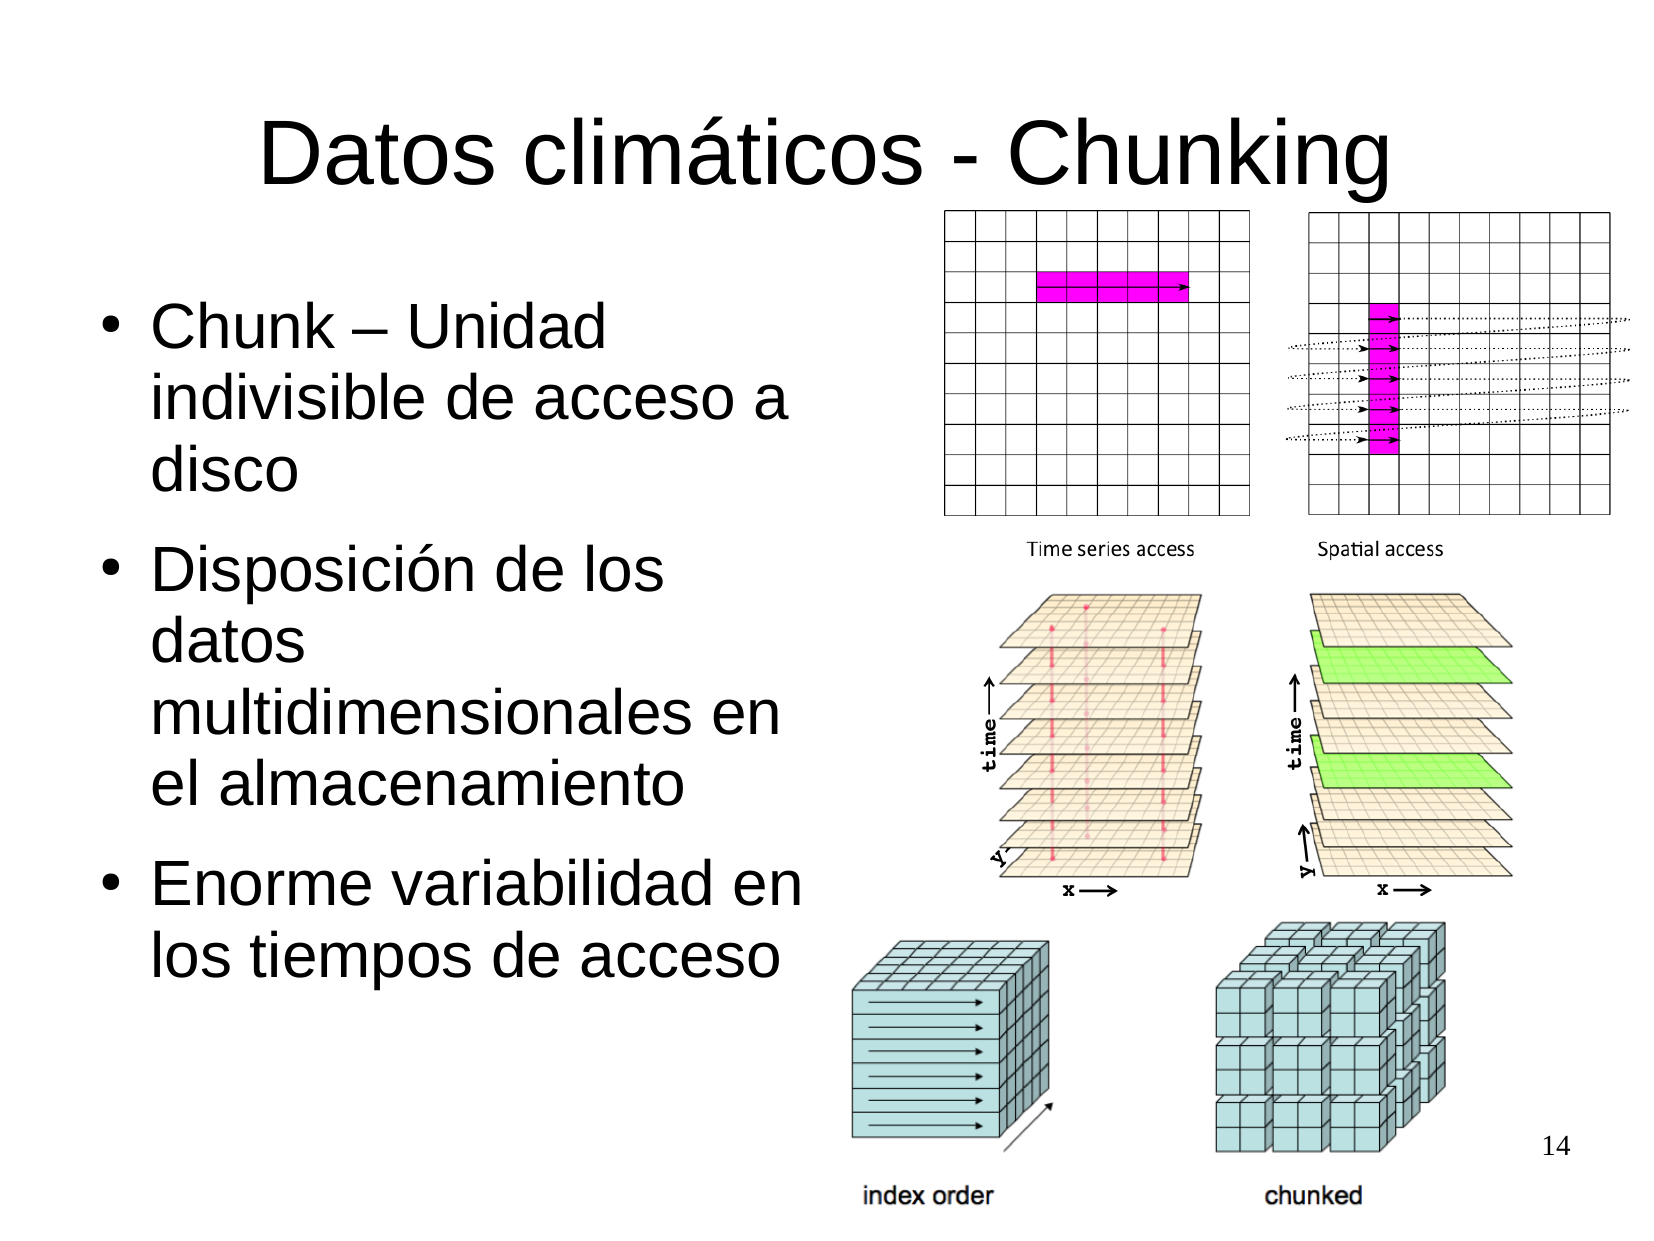

# Datos climáticos - Chunking
Chunk – Unidad indivisible de acceso a disco
Disposición de los datos multidimensionales en el almacenamiento
Enorme variabilidad en los tiempos de acceso
14